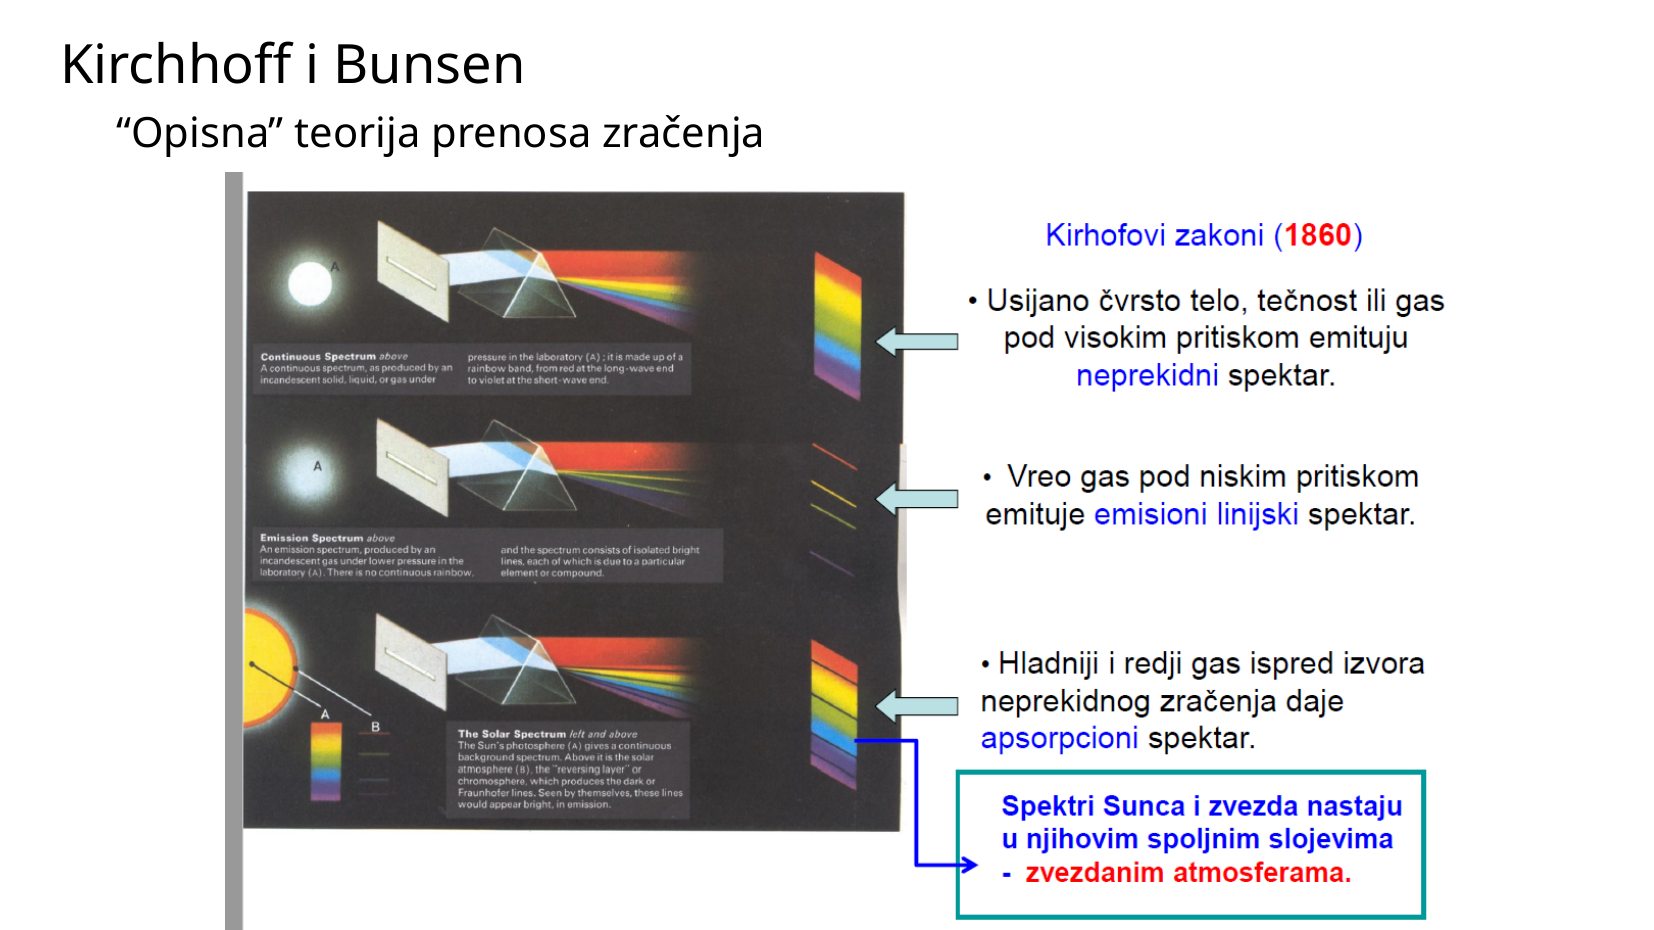

# Kirchhoff i Bunsen
“Opisna” teorija prenosa zračenja